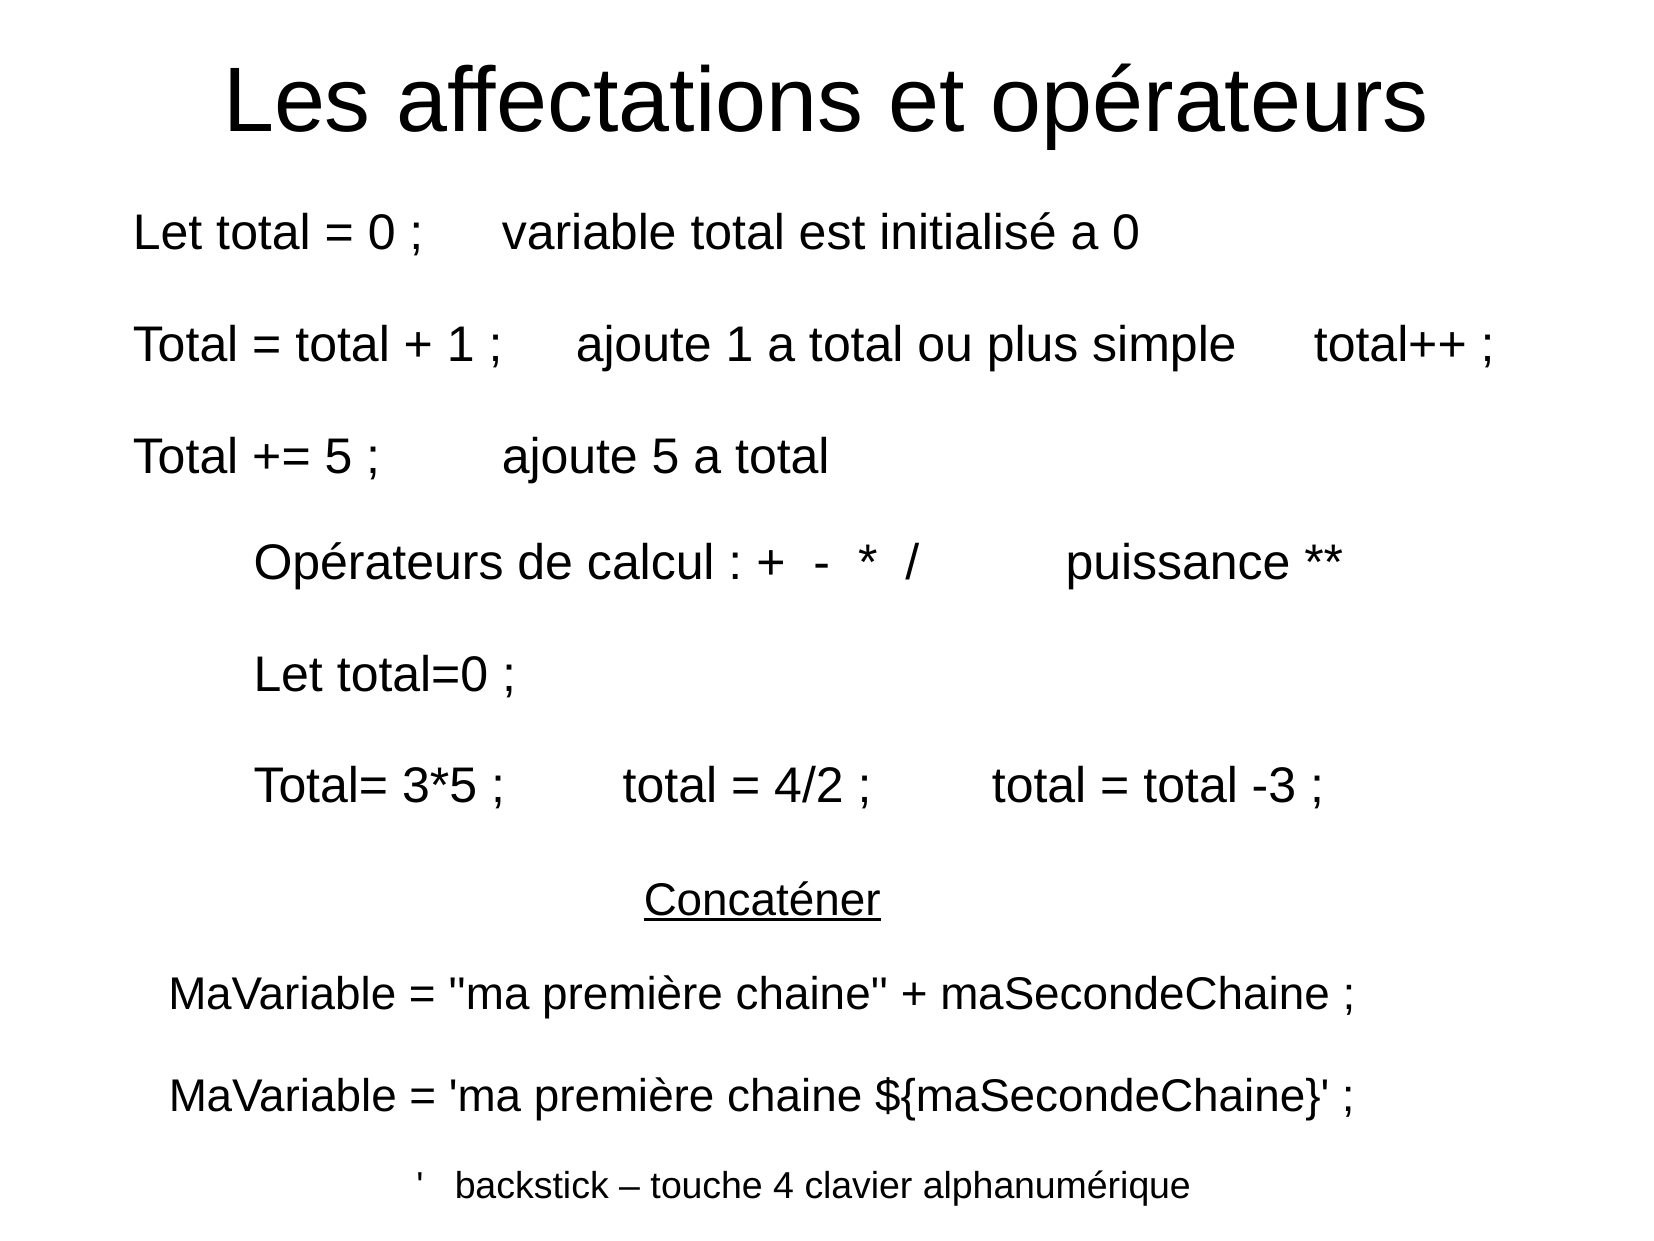

# Les affectations et opérateurs
Let total = 0 ;		variable total est initialisé a 0
Total = total + 1 ;	ajoute 1 a total ou plus simple		total++ ;
Total += 5 ; 		ajoute 5 a total
Opérateurs de calcul : + - * / 		puissance **
Let total=0 ;
Total= 3*5 ;		total = 4/2 ;		total = total -3 ;
Concaténer
MaVariable = ''ma première chaine'' + maSecondeChaine ;
MaVariable = 'ma première chaine ${maSecondeChaine}' ;
' backstick – touche 4 clavier alphanumérique